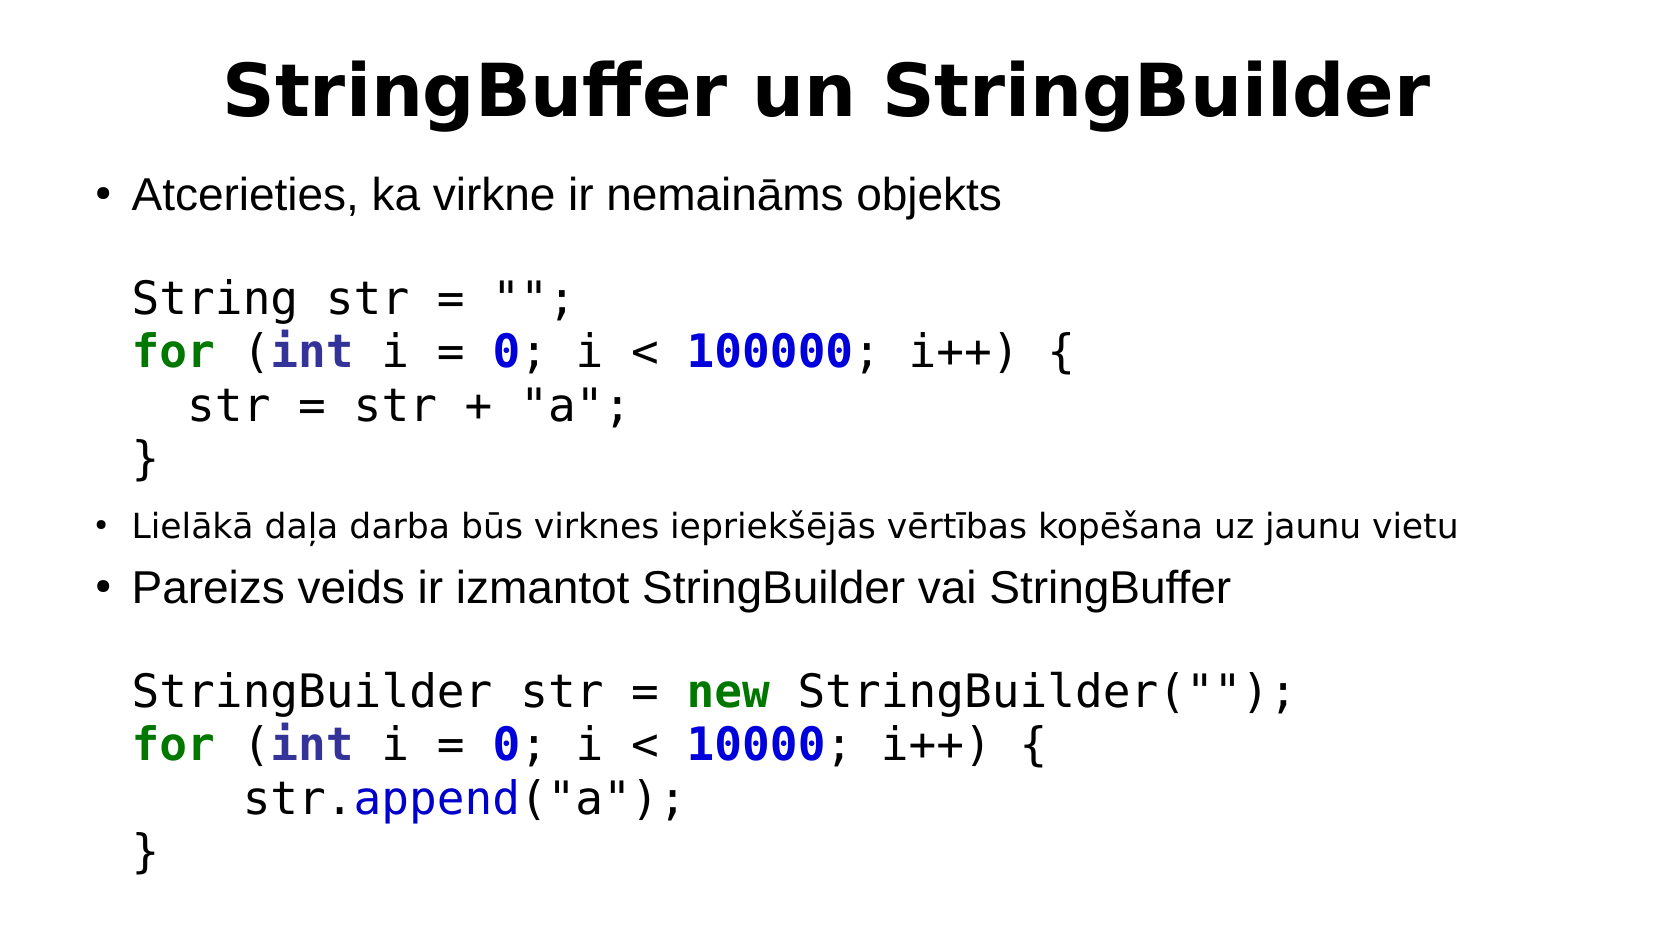

# StringBuffer un StringBuilder
Atcerieties, ka virkne ir nemaināms objekts
String str = "";
for (int i = 0; i < 100000; i++) {
 str = str + "a";
}
Lielākā daļa darba būs virknes iepriekšējās vērtības kopēšana uz jaunu vietu
Pareizs veids ir izmantot StringBuilder vai StringBuffer
StringBuilder str = new StringBuilder("");
for (int i = 0; i < 10000; i++) {
 str.append("a");
}